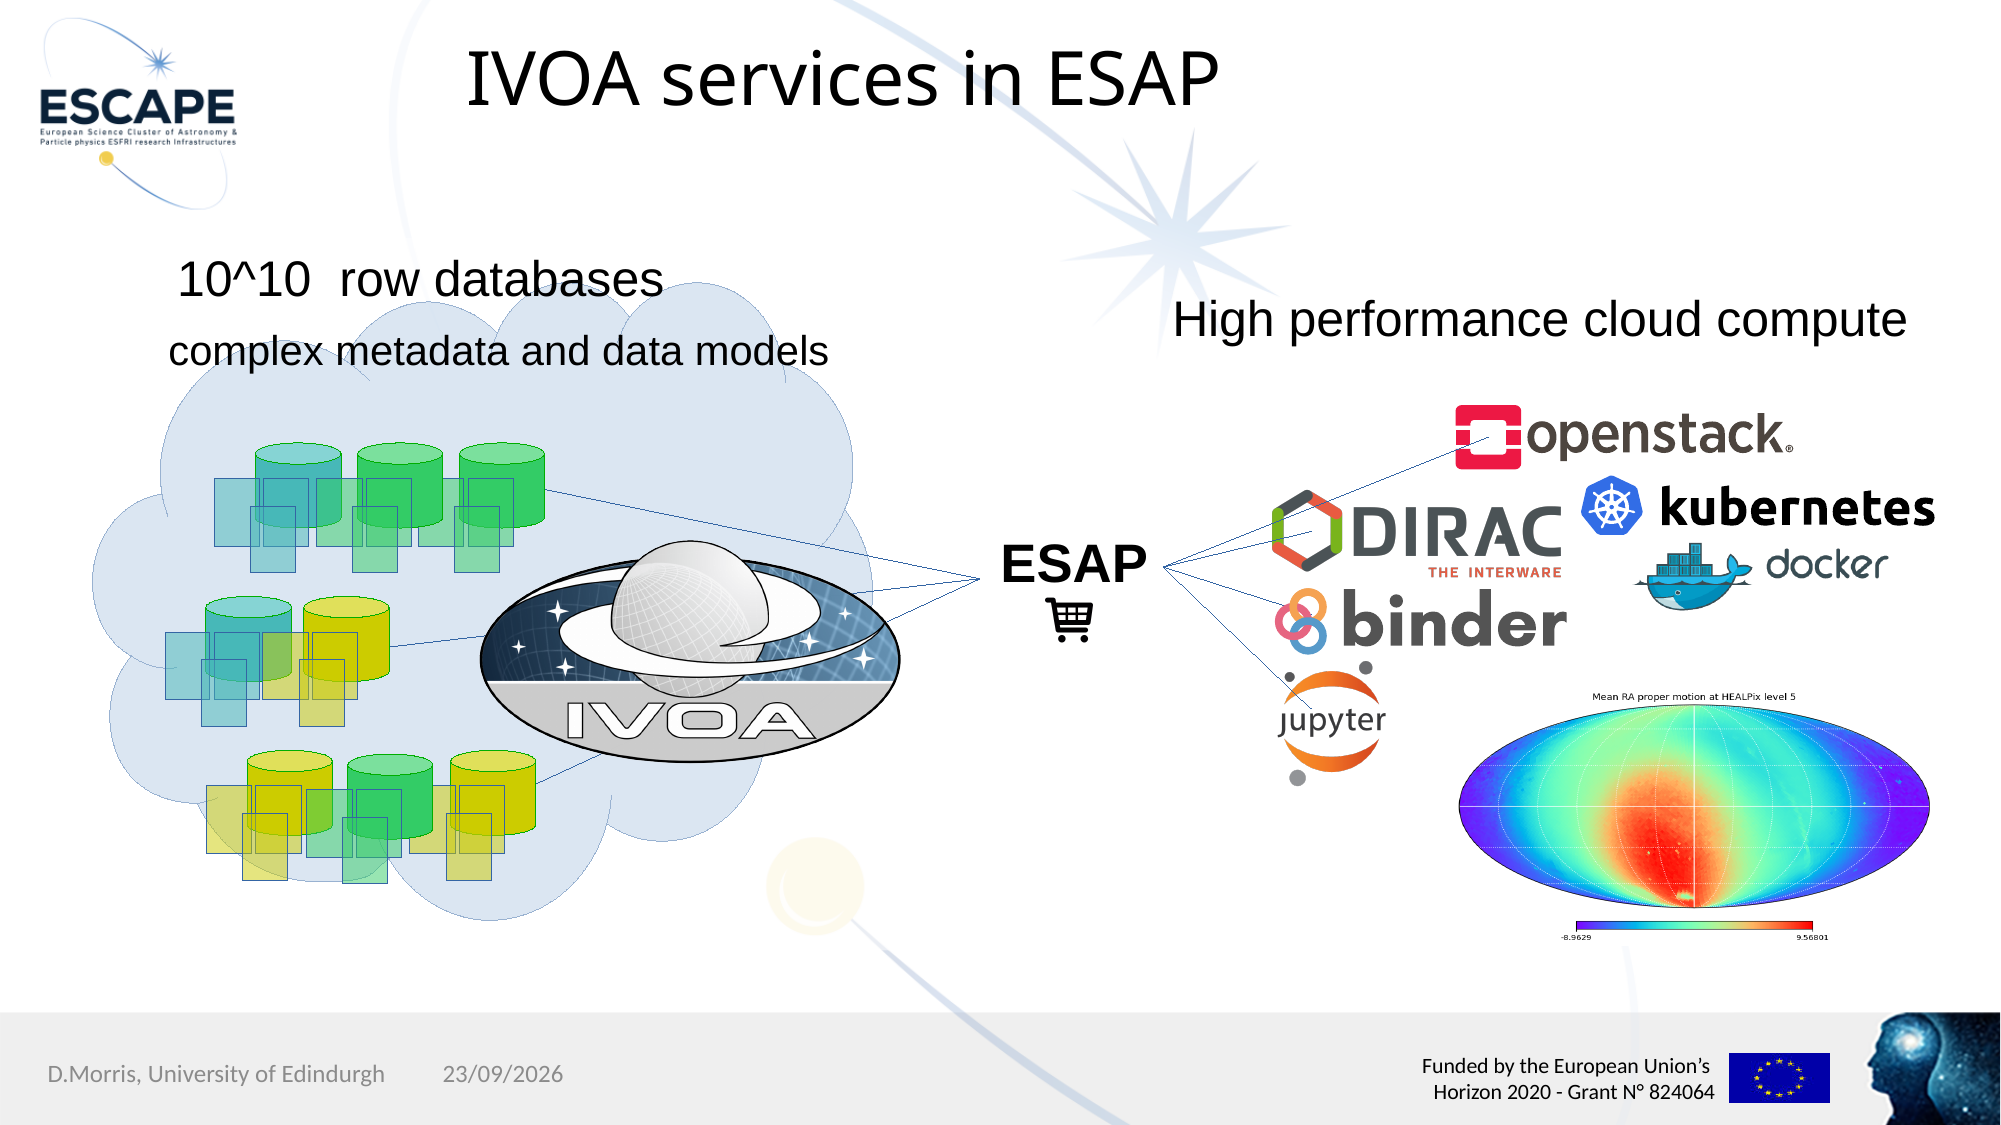

# IVOA services in ESAP
10^10 row databases
High performance cloud compute
complex metadata and data models
ESAP
D.Morris, University of Edindurgh